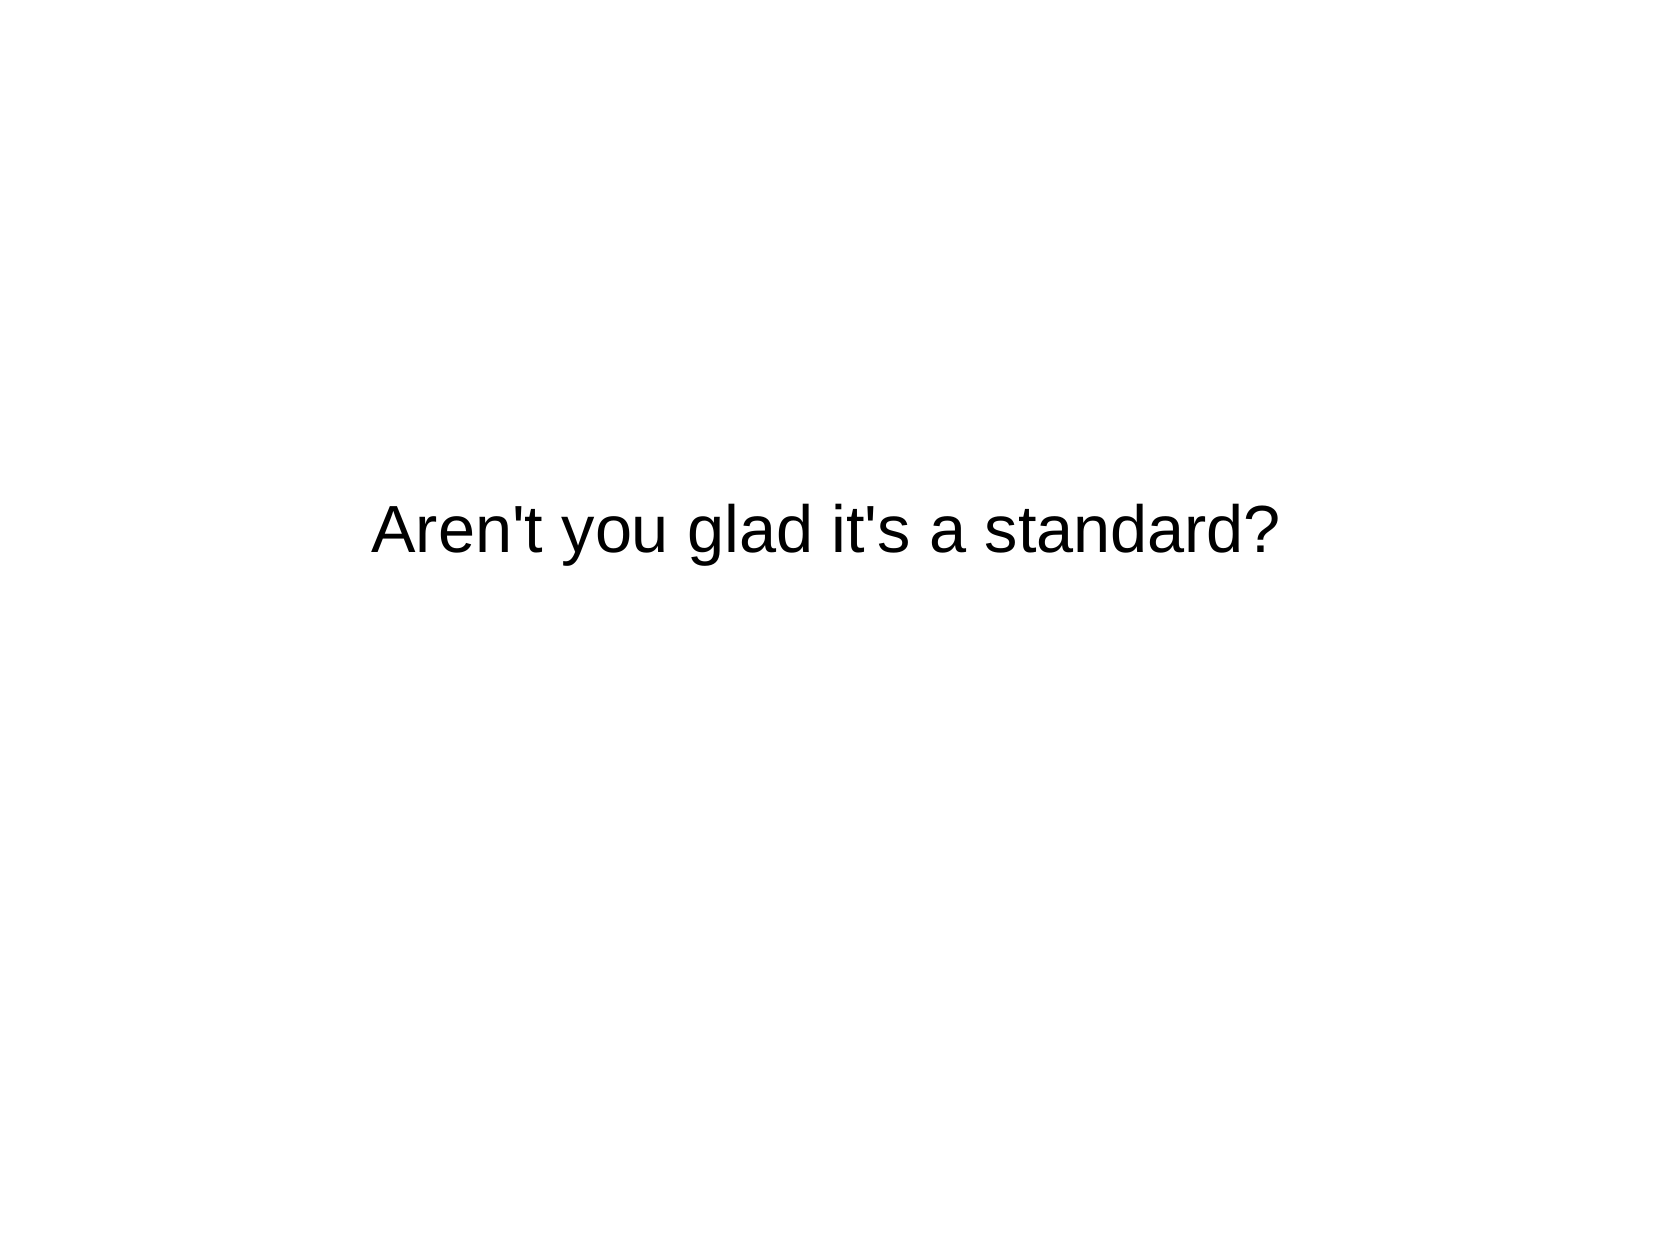

# Aren't you glad it's a standard?